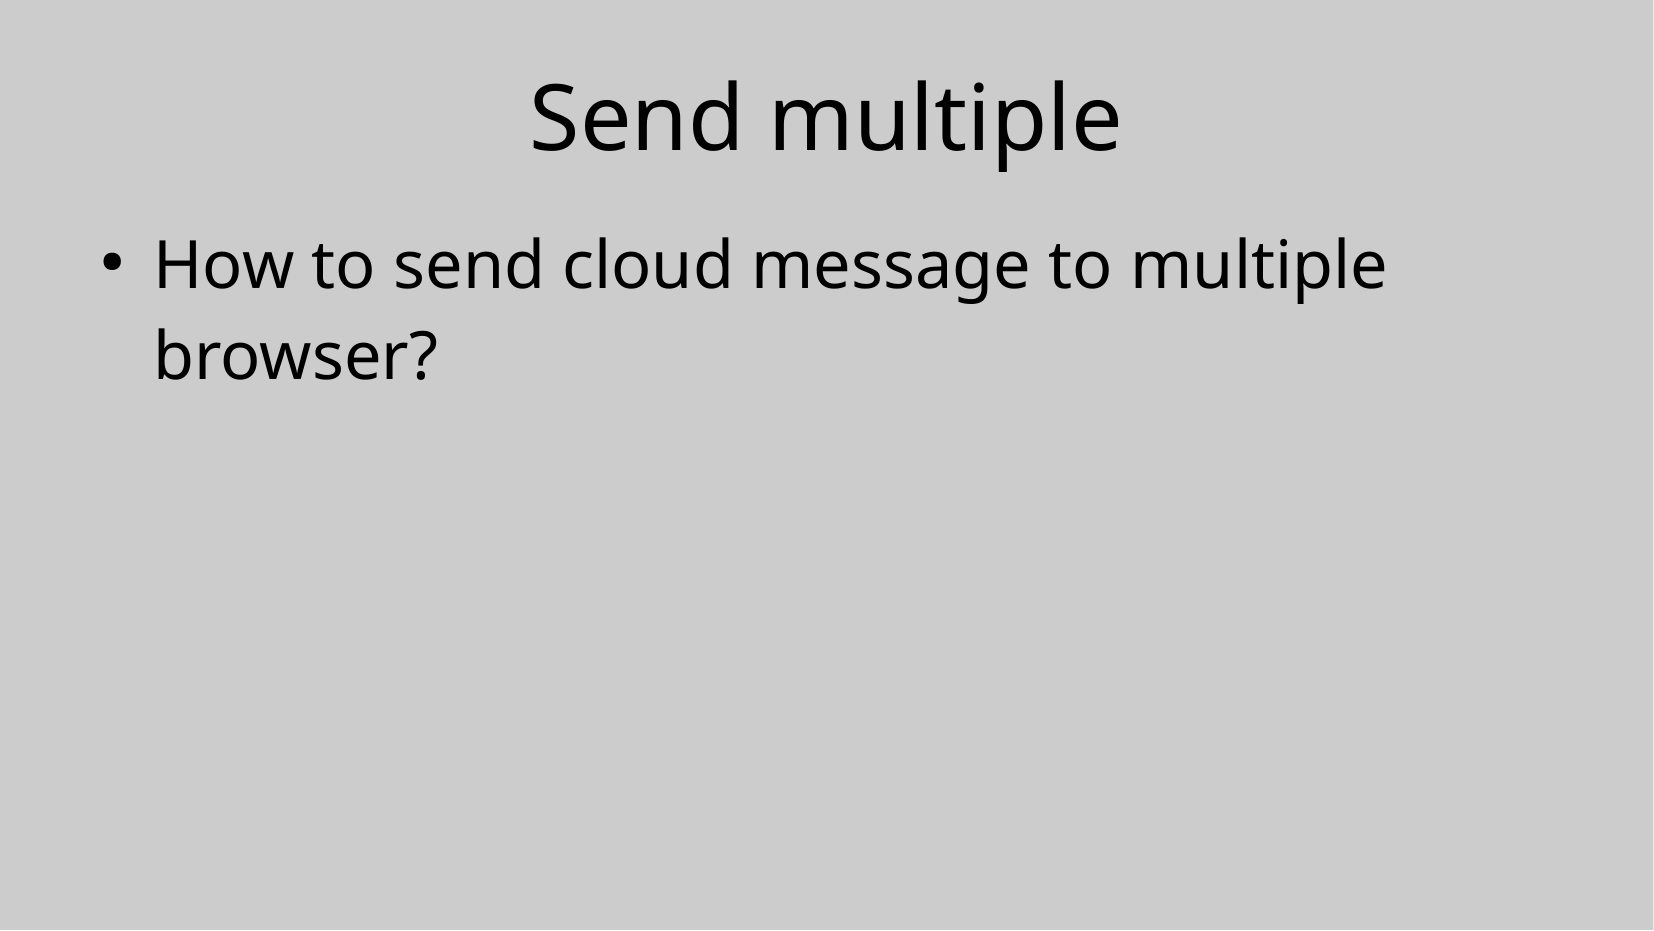

# Send multiple
How to send cloud message to multiple browser?